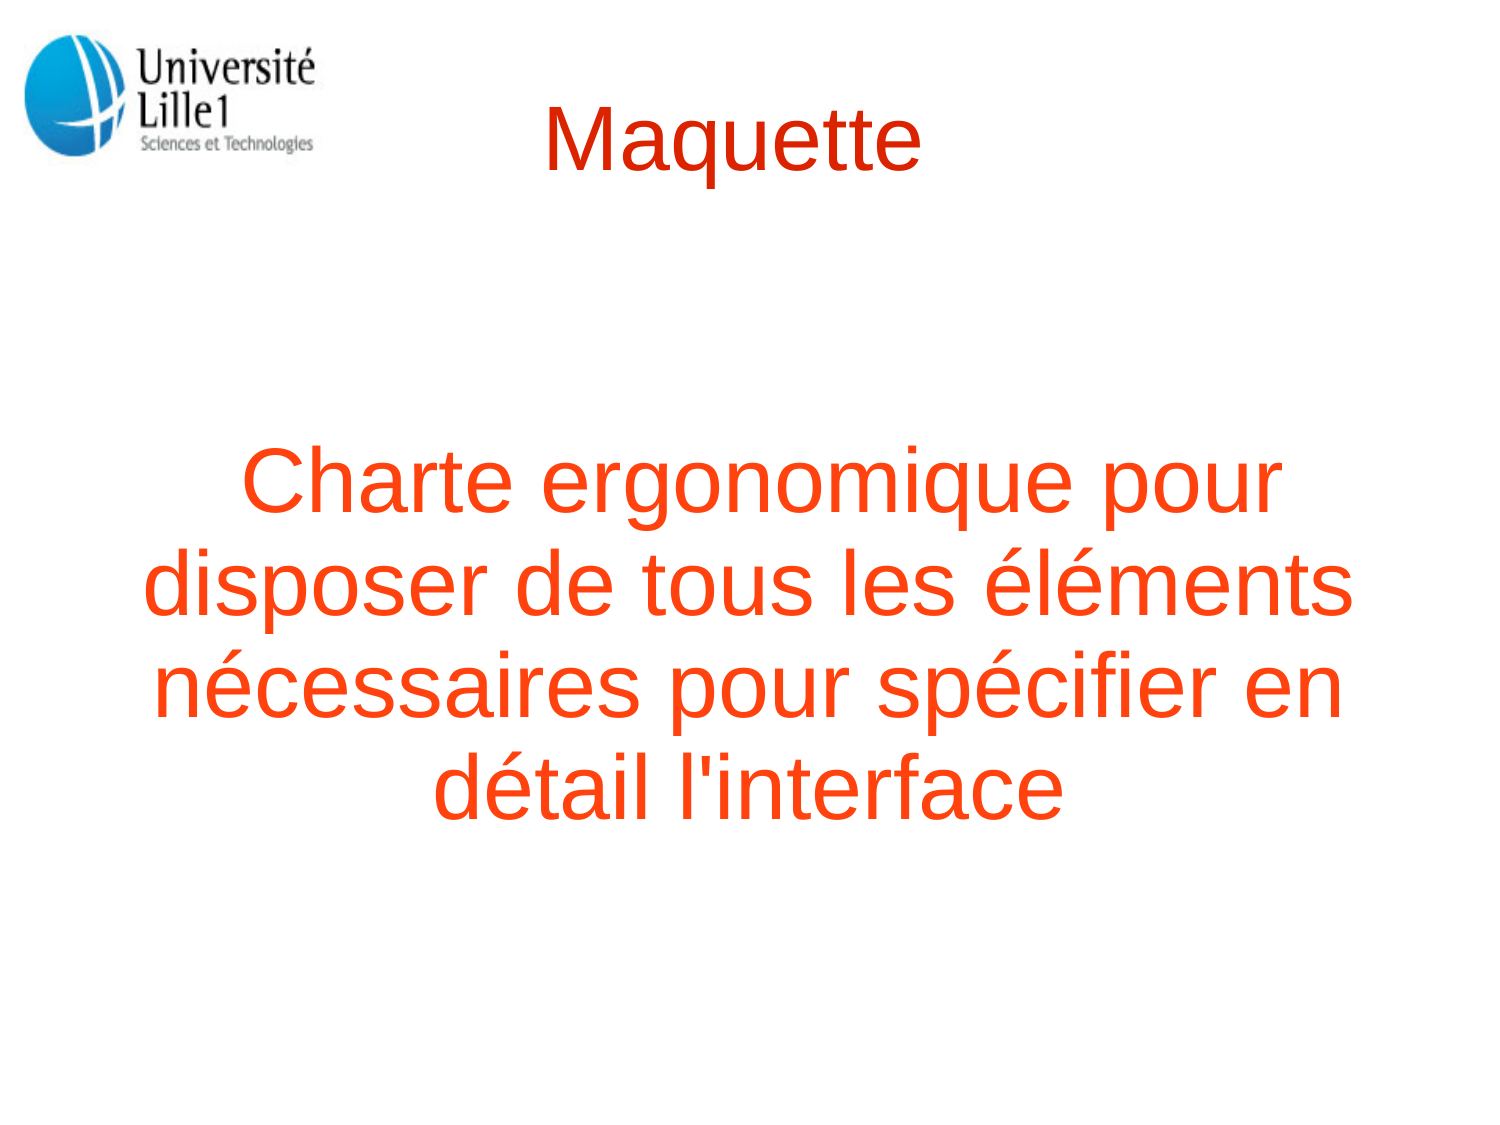

# Maquette
 Charte ergonomique pour disposer de tous les éléments nécessaires pour spécifier en détail l'interface